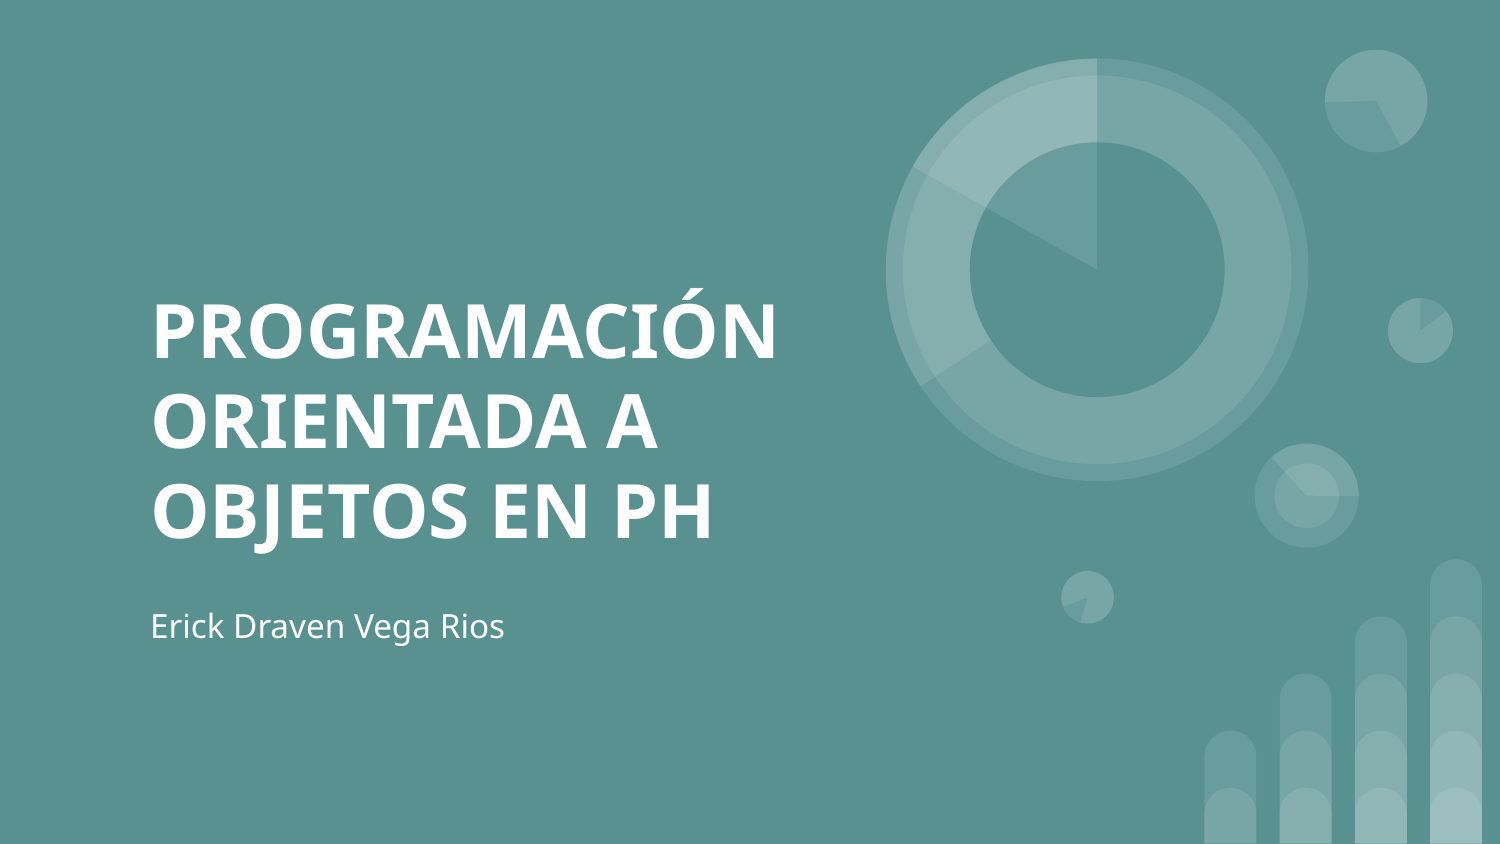

# PROGRAMACIÓN ORIENTADA A OBJETOS EN PH
Erick Draven Vega Rios